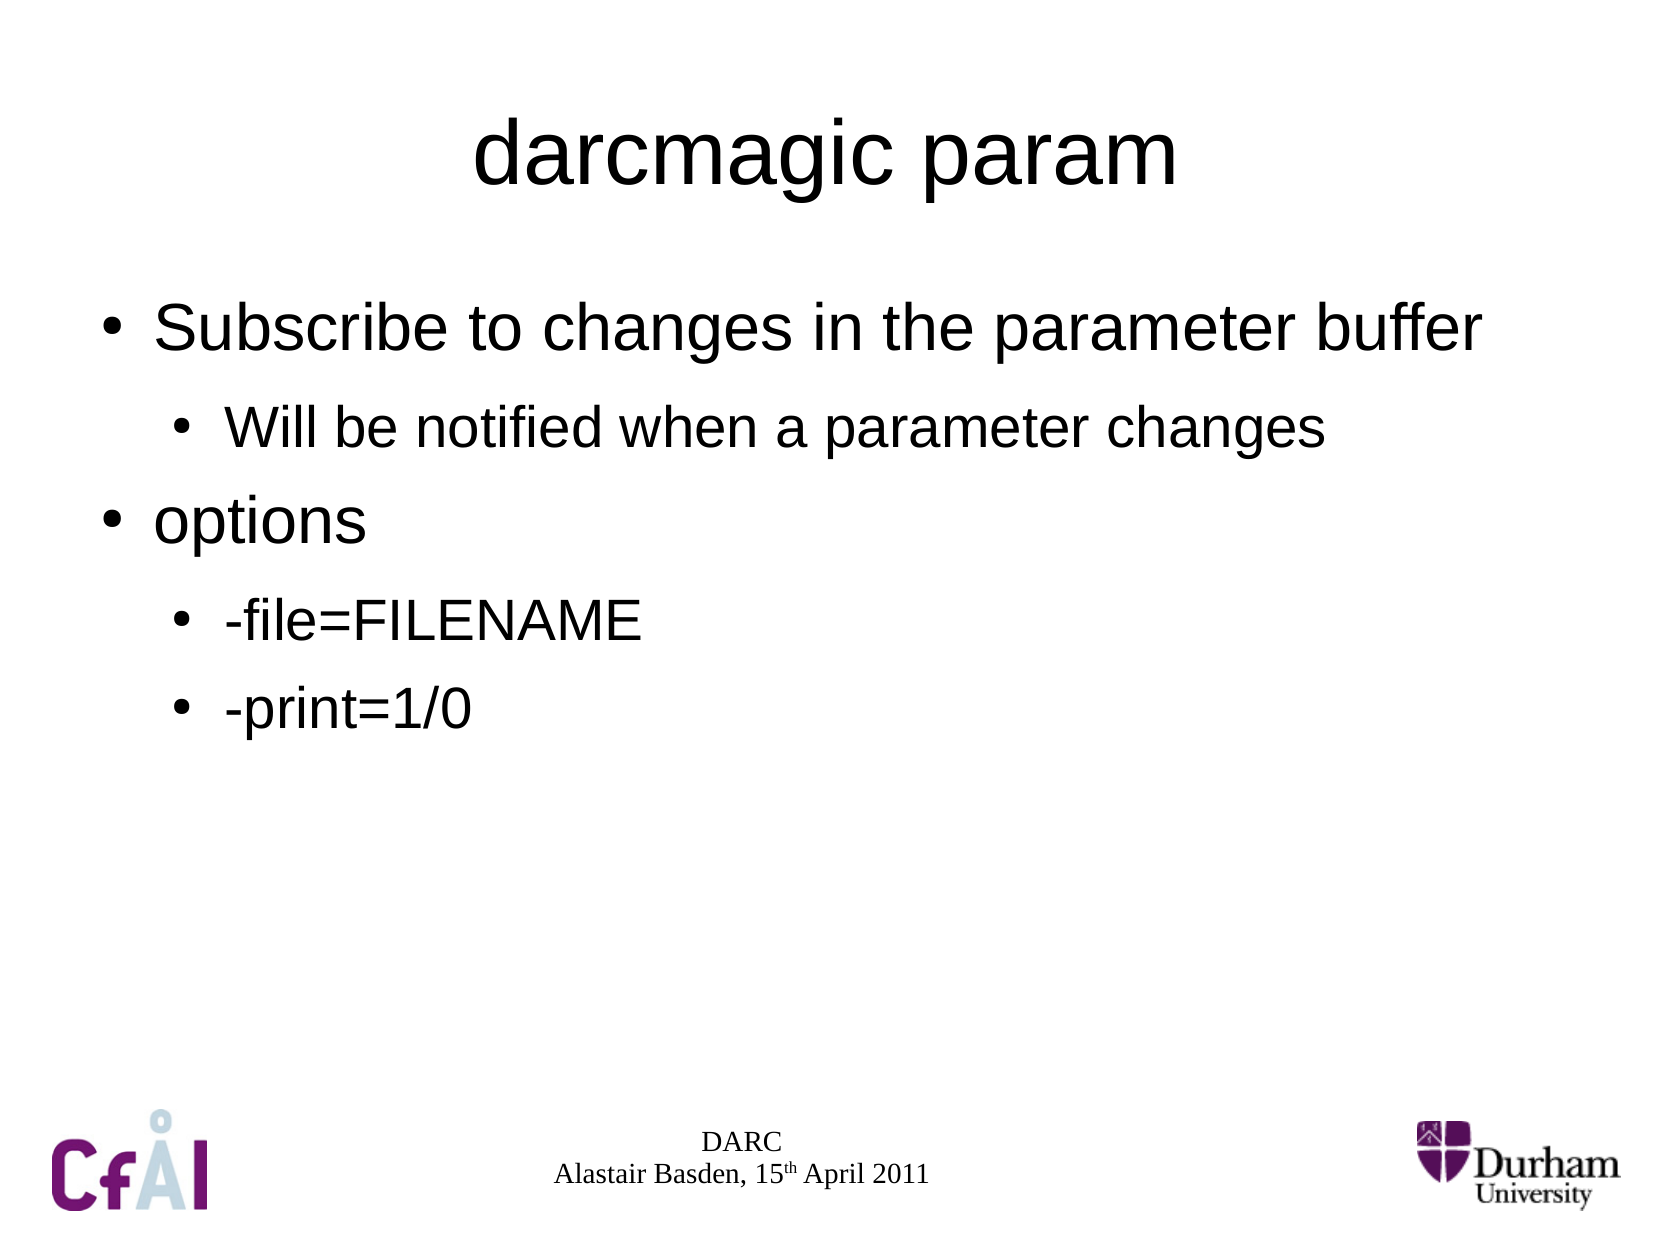

# darcmagic param
Subscribe to changes in the parameter buffer
Will be notified when a parameter changes
options
-file=FILENAME
-print=1/0